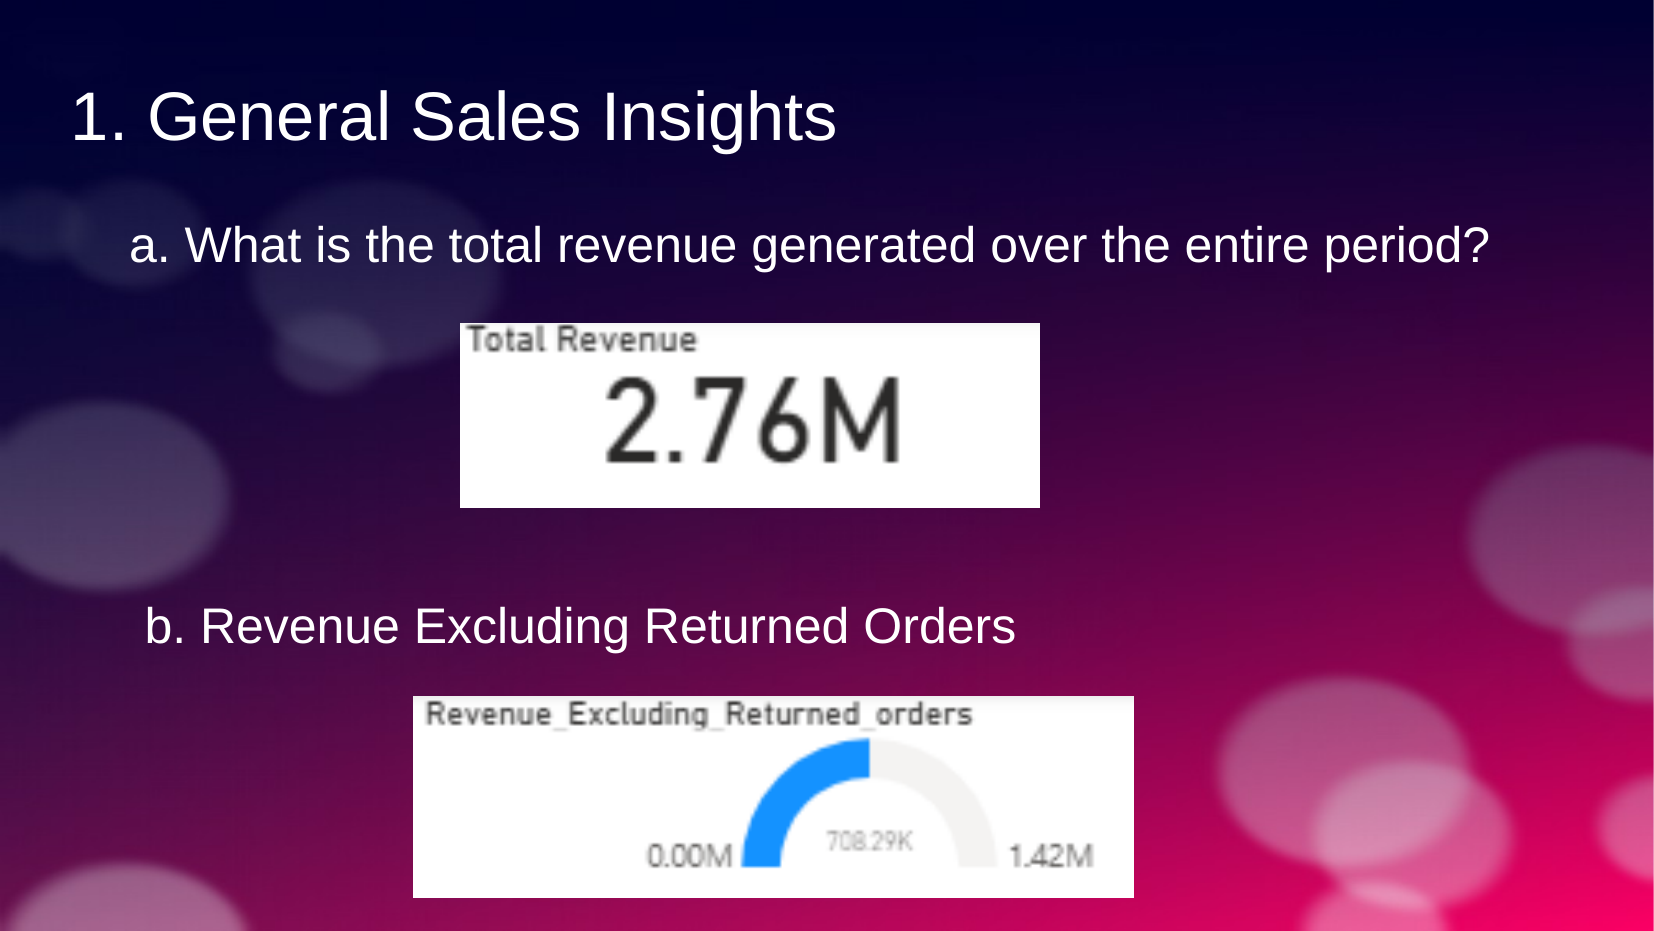

# 1. General Sales Insights
 a. What is the total revenue generated over the entire period?
b. Revenue Excluding Returned Orders